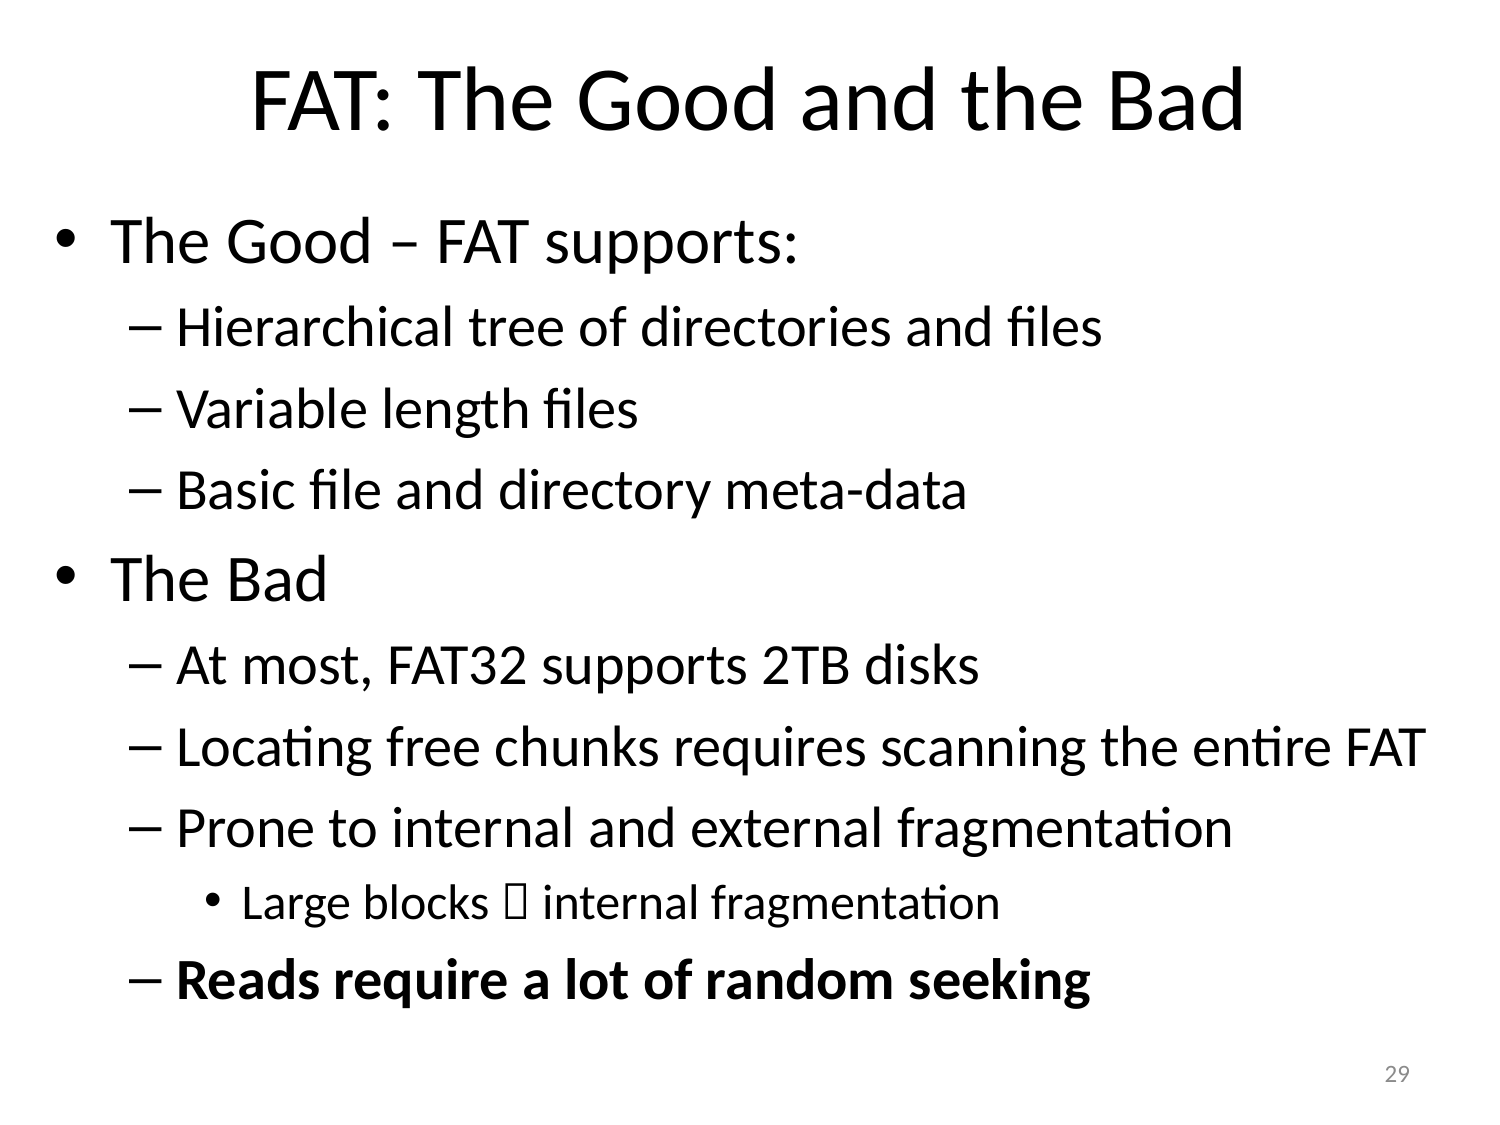

# FAT: The Good and the Bad
The Good – FAT supports:
Hierarchical tree of directories and files
Variable length files
Basic file and directory meta-data
The Bad
At most, FAT32 supports 2TB disks
Locating free chunks requires scanning the entire FAT
Prone to internal and external fragmentation
Large blocks  internal fragmentation
Reads require a lot of random seeking